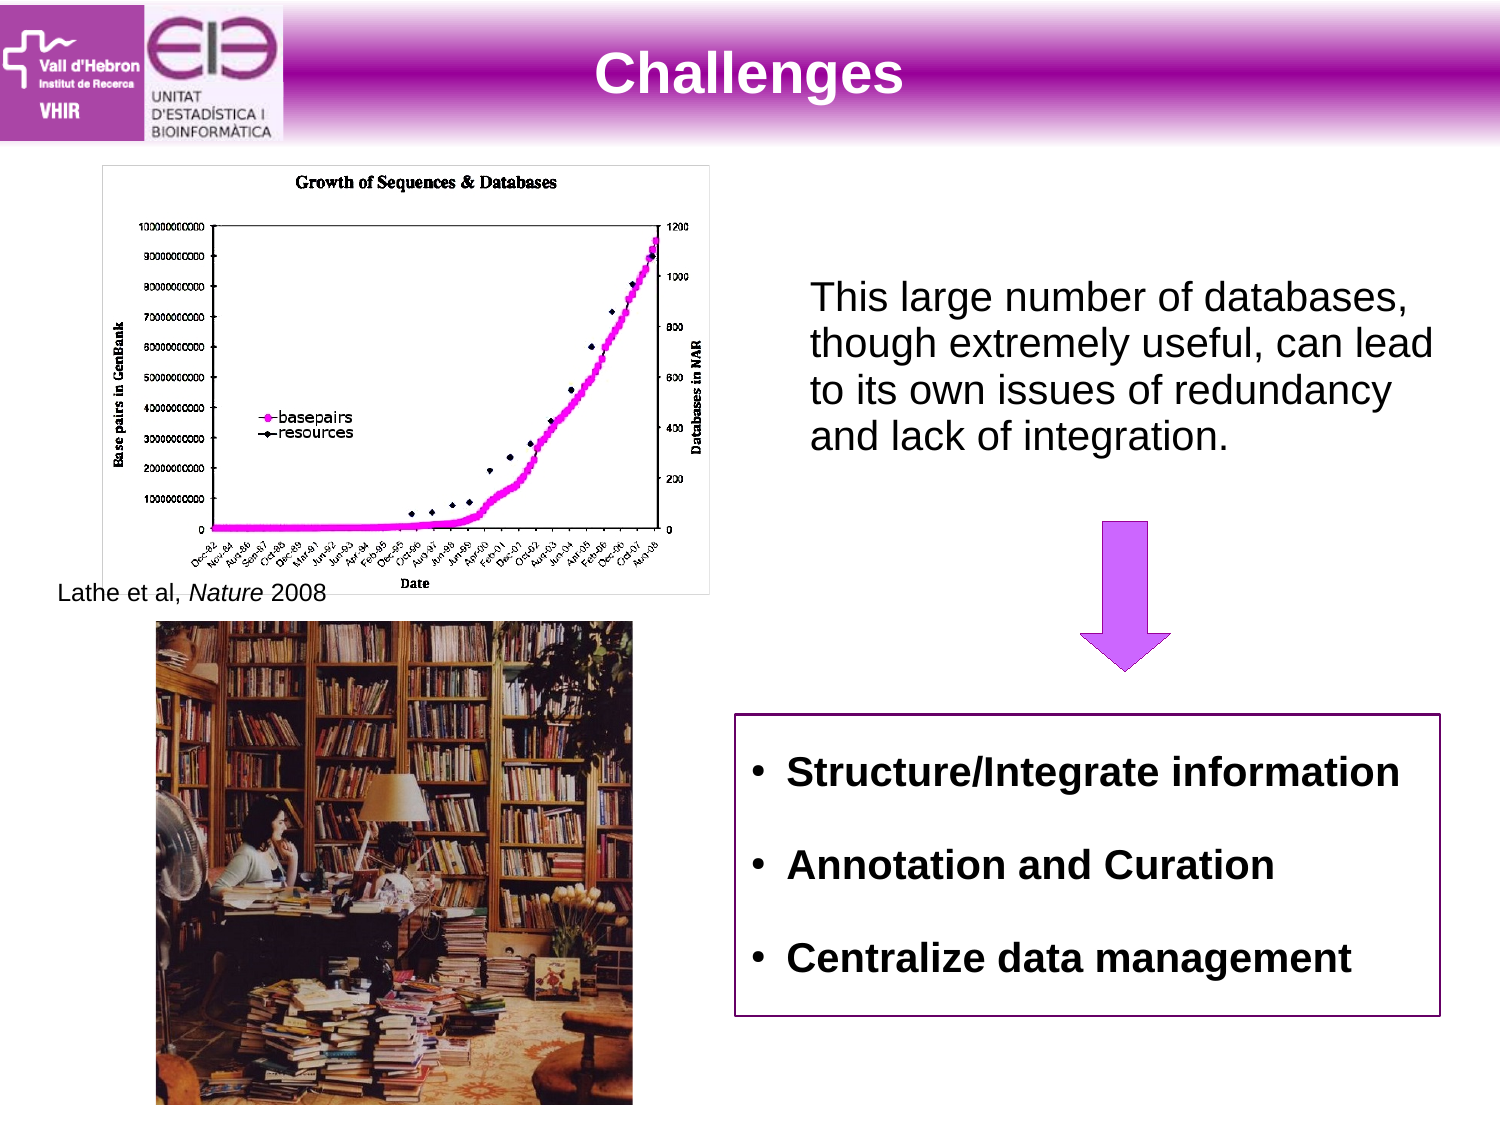

Challenges
This large number of databases, though extremely useful, can lead to its own issues of redundancy and lack of integration.
Lathe et al, Nature 2008
Structure/Integrate information
Annotation and Curation
Centralize data management